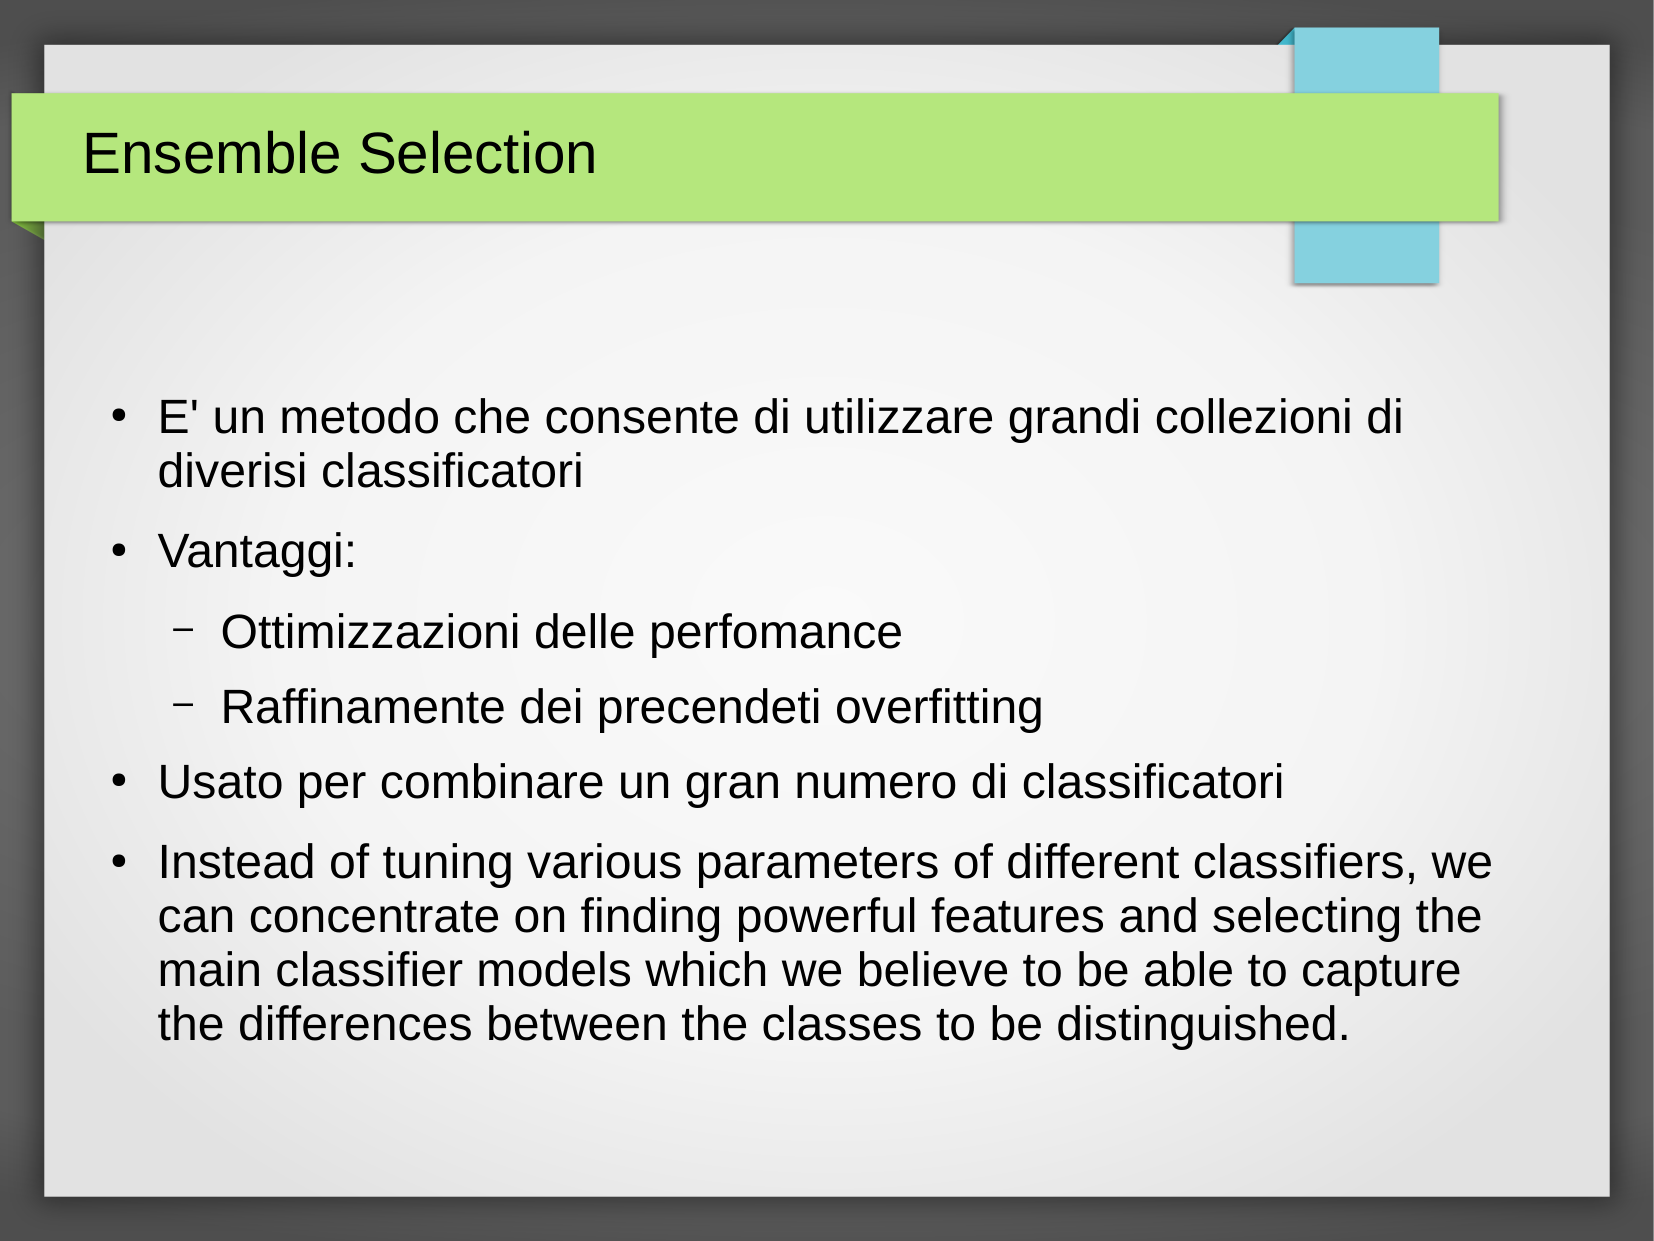

# Ensemble Selection
E' un metodo che consente di utilizzare grandi collezioni di diverisi classificatori
Vantaggi:
Ottimizzazioni delle perfomance
Raffinamente dei precendeti overfitting
Usato per combinare un gran numero di classificatori
Instead of tuning various parameters of different classifiers, we can concentrate on finding powerful features and selecting the main classifier models which we believe to be able to capture the differences between the classes to be distinguished.